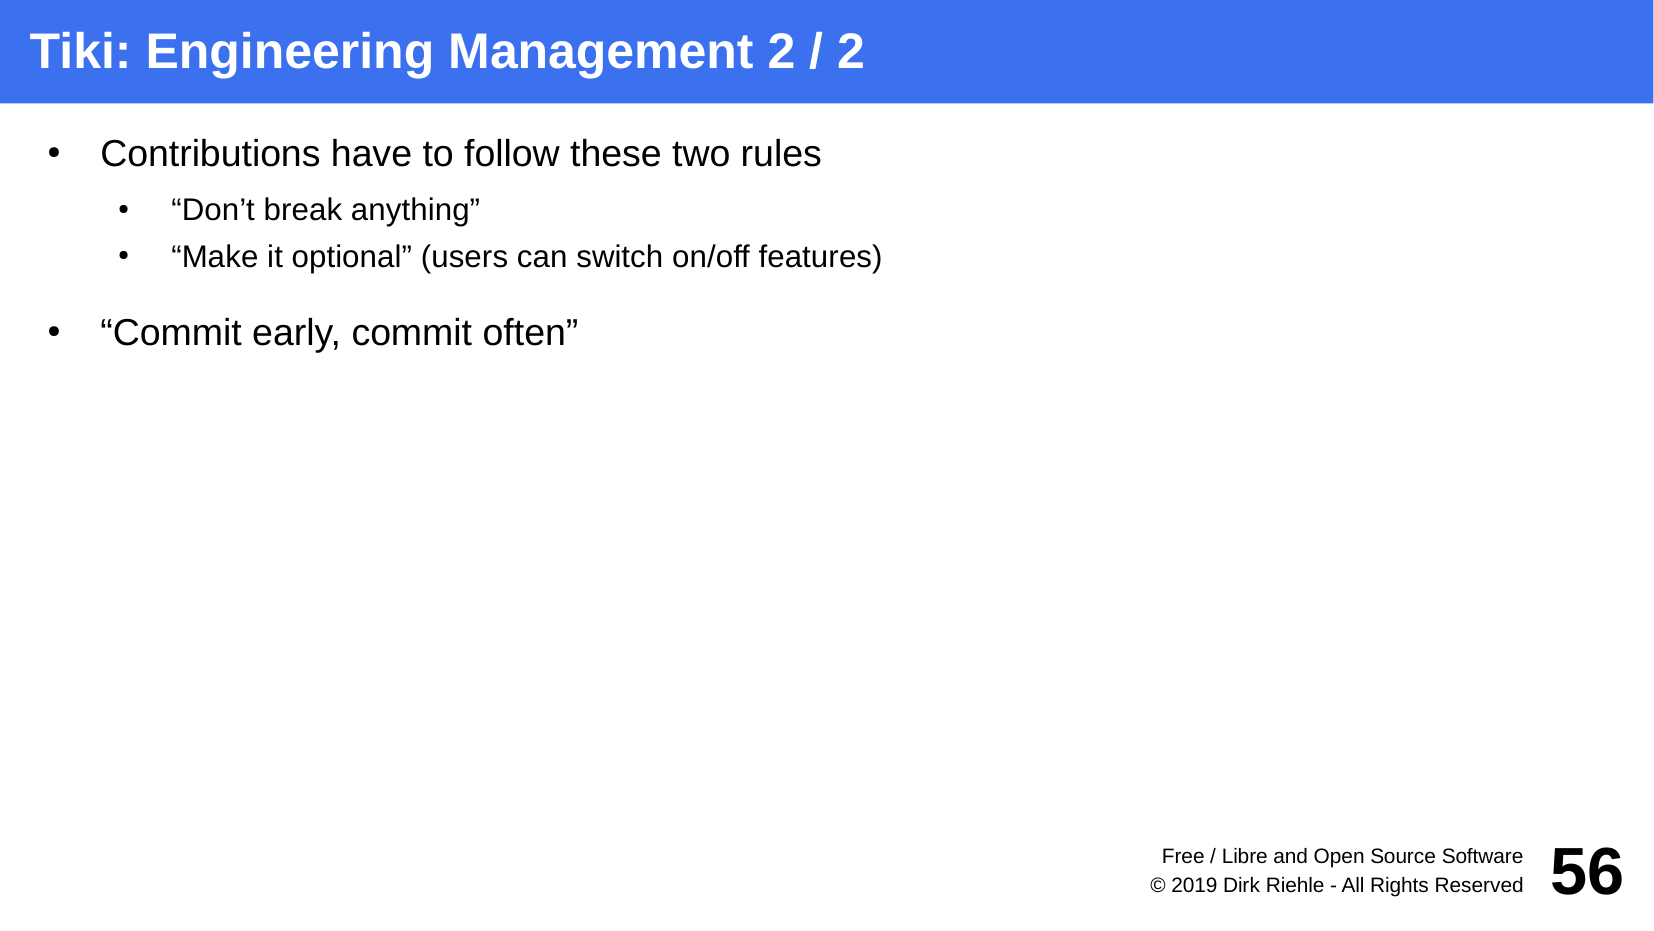

# Tiki: Engineering Management 2 / 2
Contributions have to follow these two rules
“Don’t break anything”
“Make it optional” (users can switch on/off features)
“Commit early, commit often”
Free / Libre and Open Source Software
56
© 2019 Dirk Riehle - All Rights Reserved